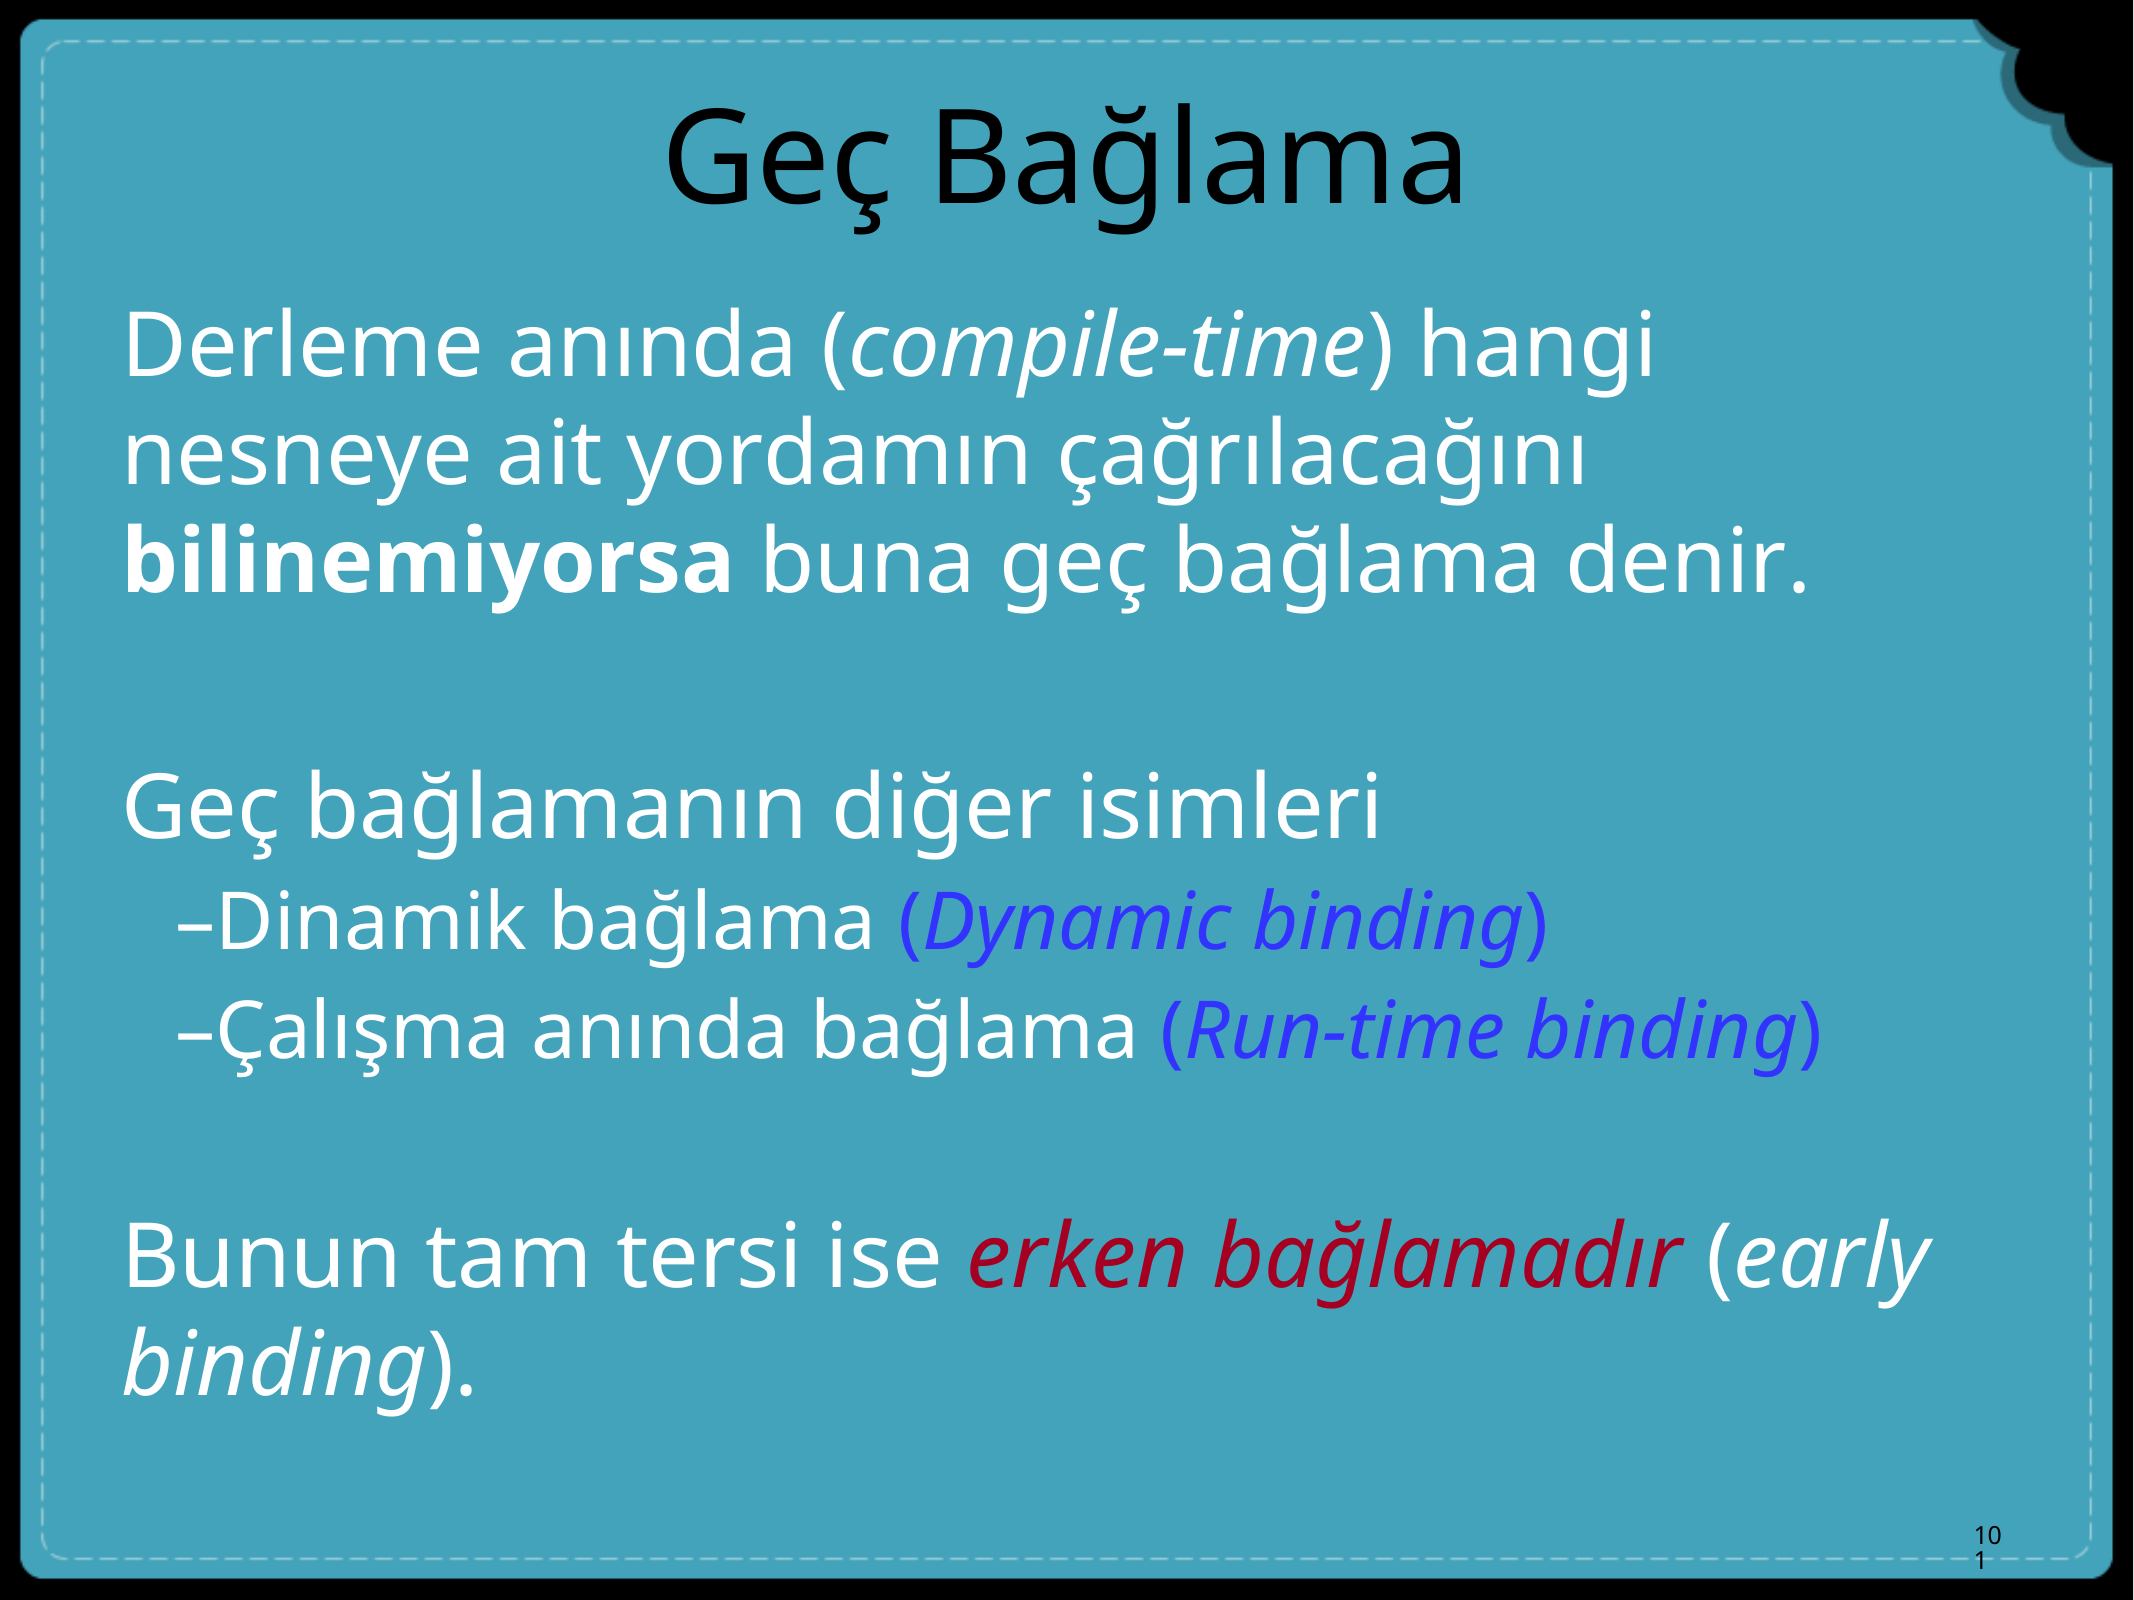

# Geç Bağlama
Derleme anında (compile-time) hangi nesneye ait yordamın çağrılacağını bilinemiyorsa buna geç bağlama denir.
Geç bağlamanın diğer isimleri
–Dinamik bağlama (Dynamic binding)
–Çalışma anında bağlama (Run-time binding)
Bunun tam tersi ise erken bağlamadır (early binding).
101